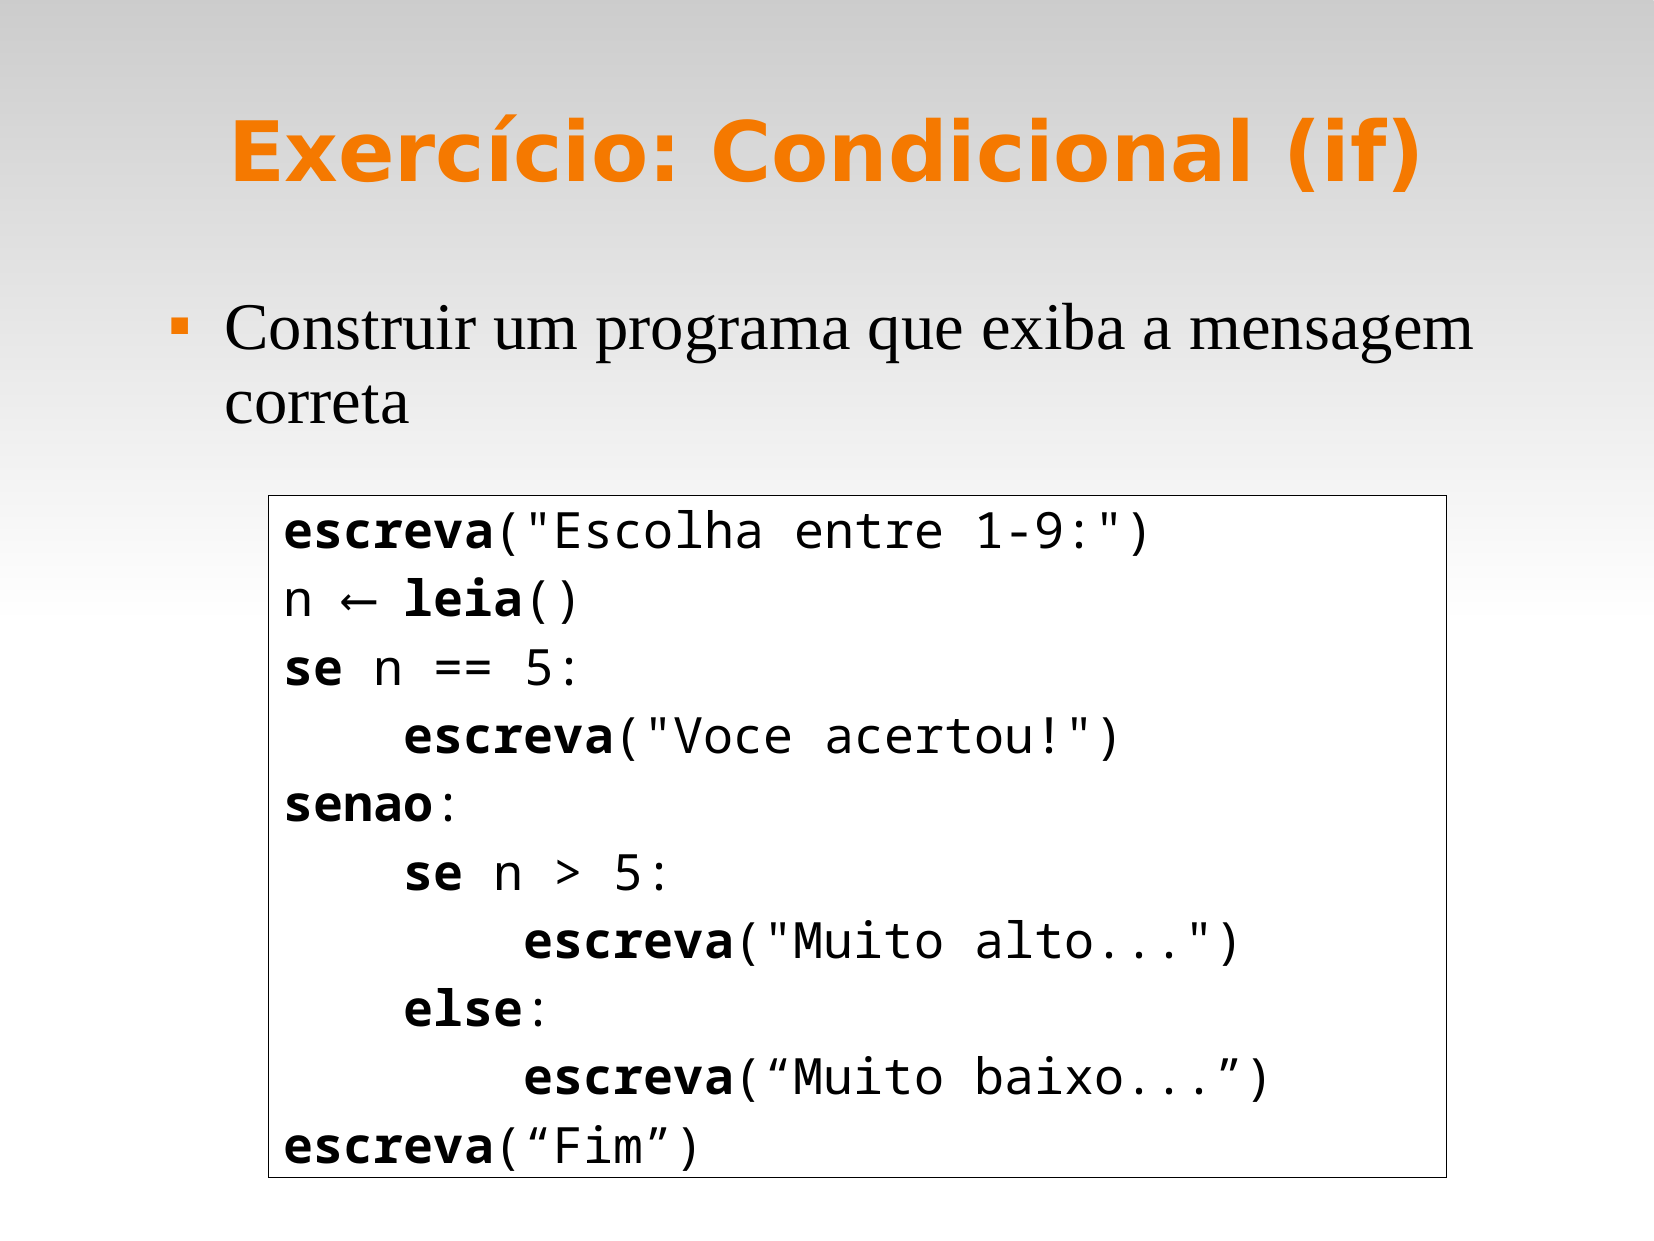

# Exercício: Condicional (if)
Construir um programa que exiba a mensagem correta
escreva("Escolha entre 1-9:")
n ⟵ leia()
se n == 5:
 escreva("Voce acertou!")
senao:
 se n > 5:
 escreva("Muito alto...")
 else:
 escreva(“Muito baixo...”)
escreva(“Fim”)